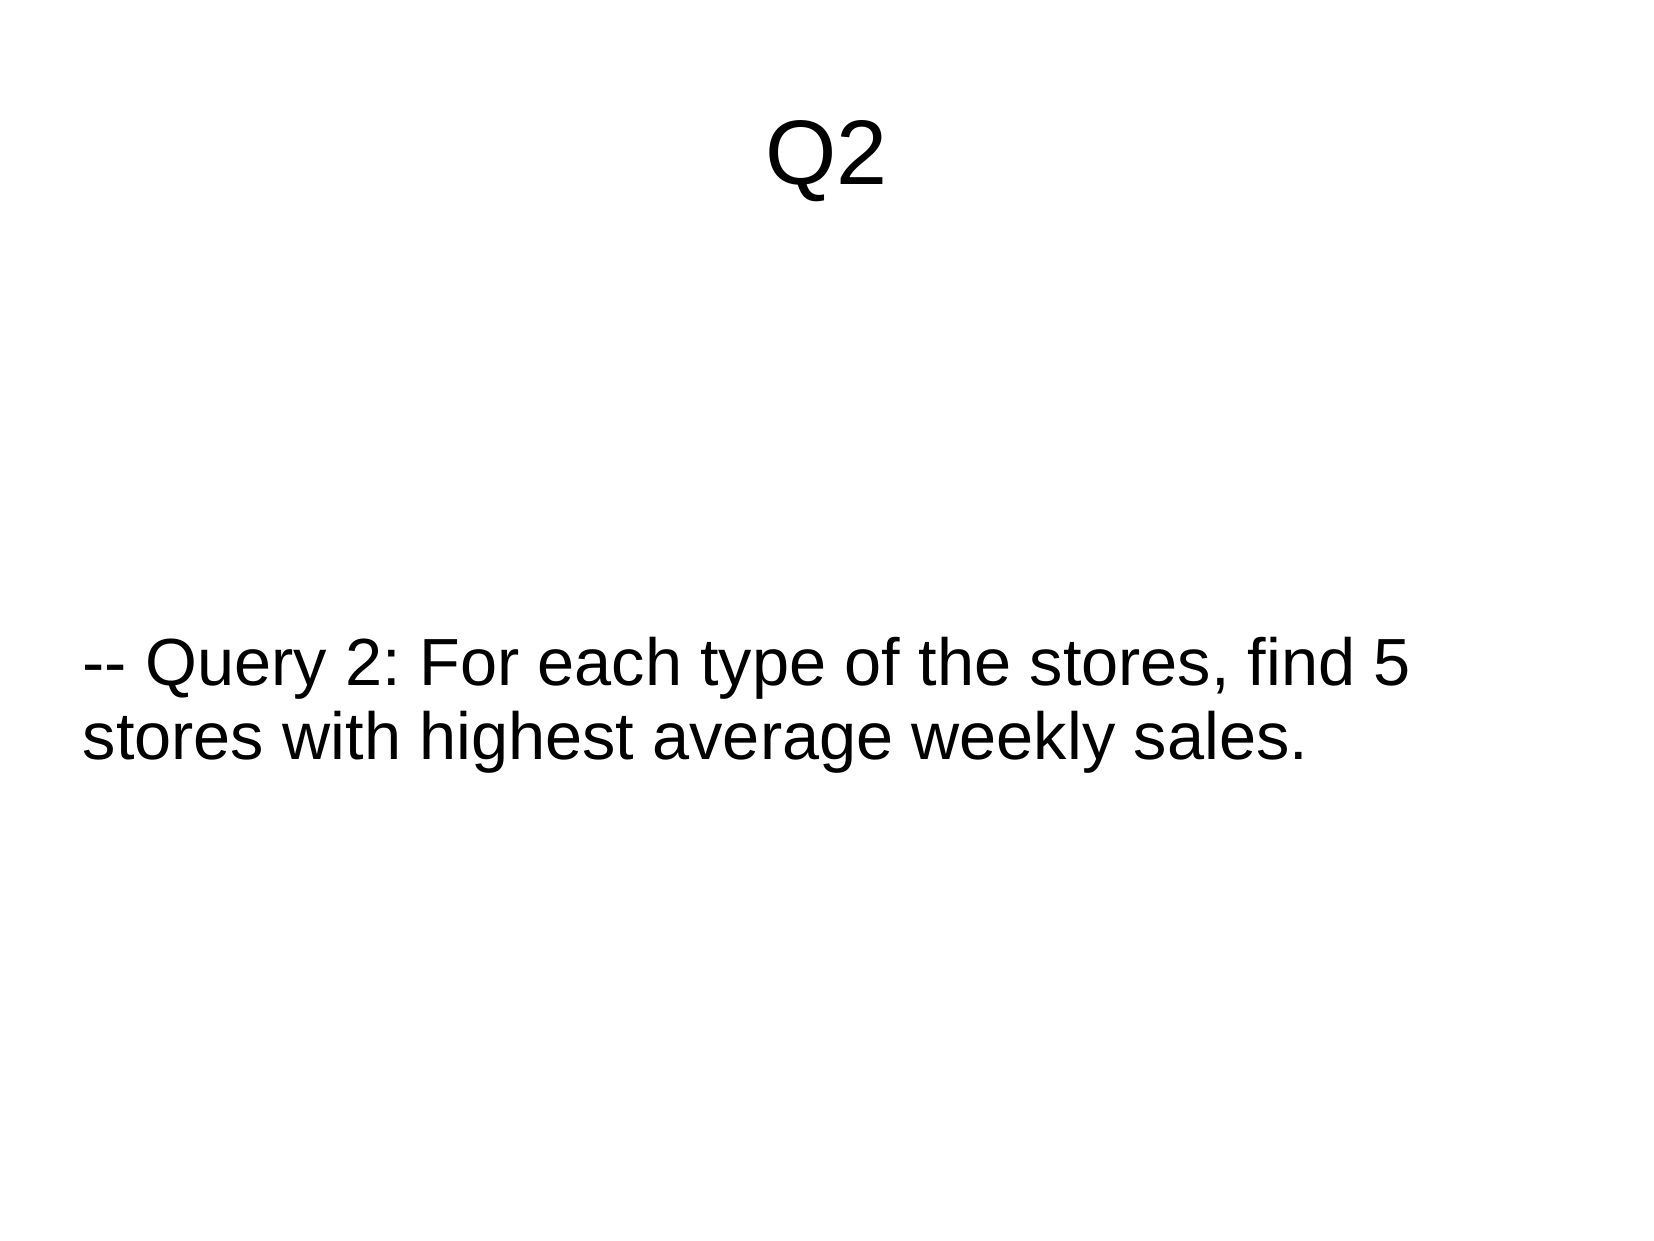

# Q2
-- Query 2: For each type of the stores, find 5 stores with highest average weekly sales.